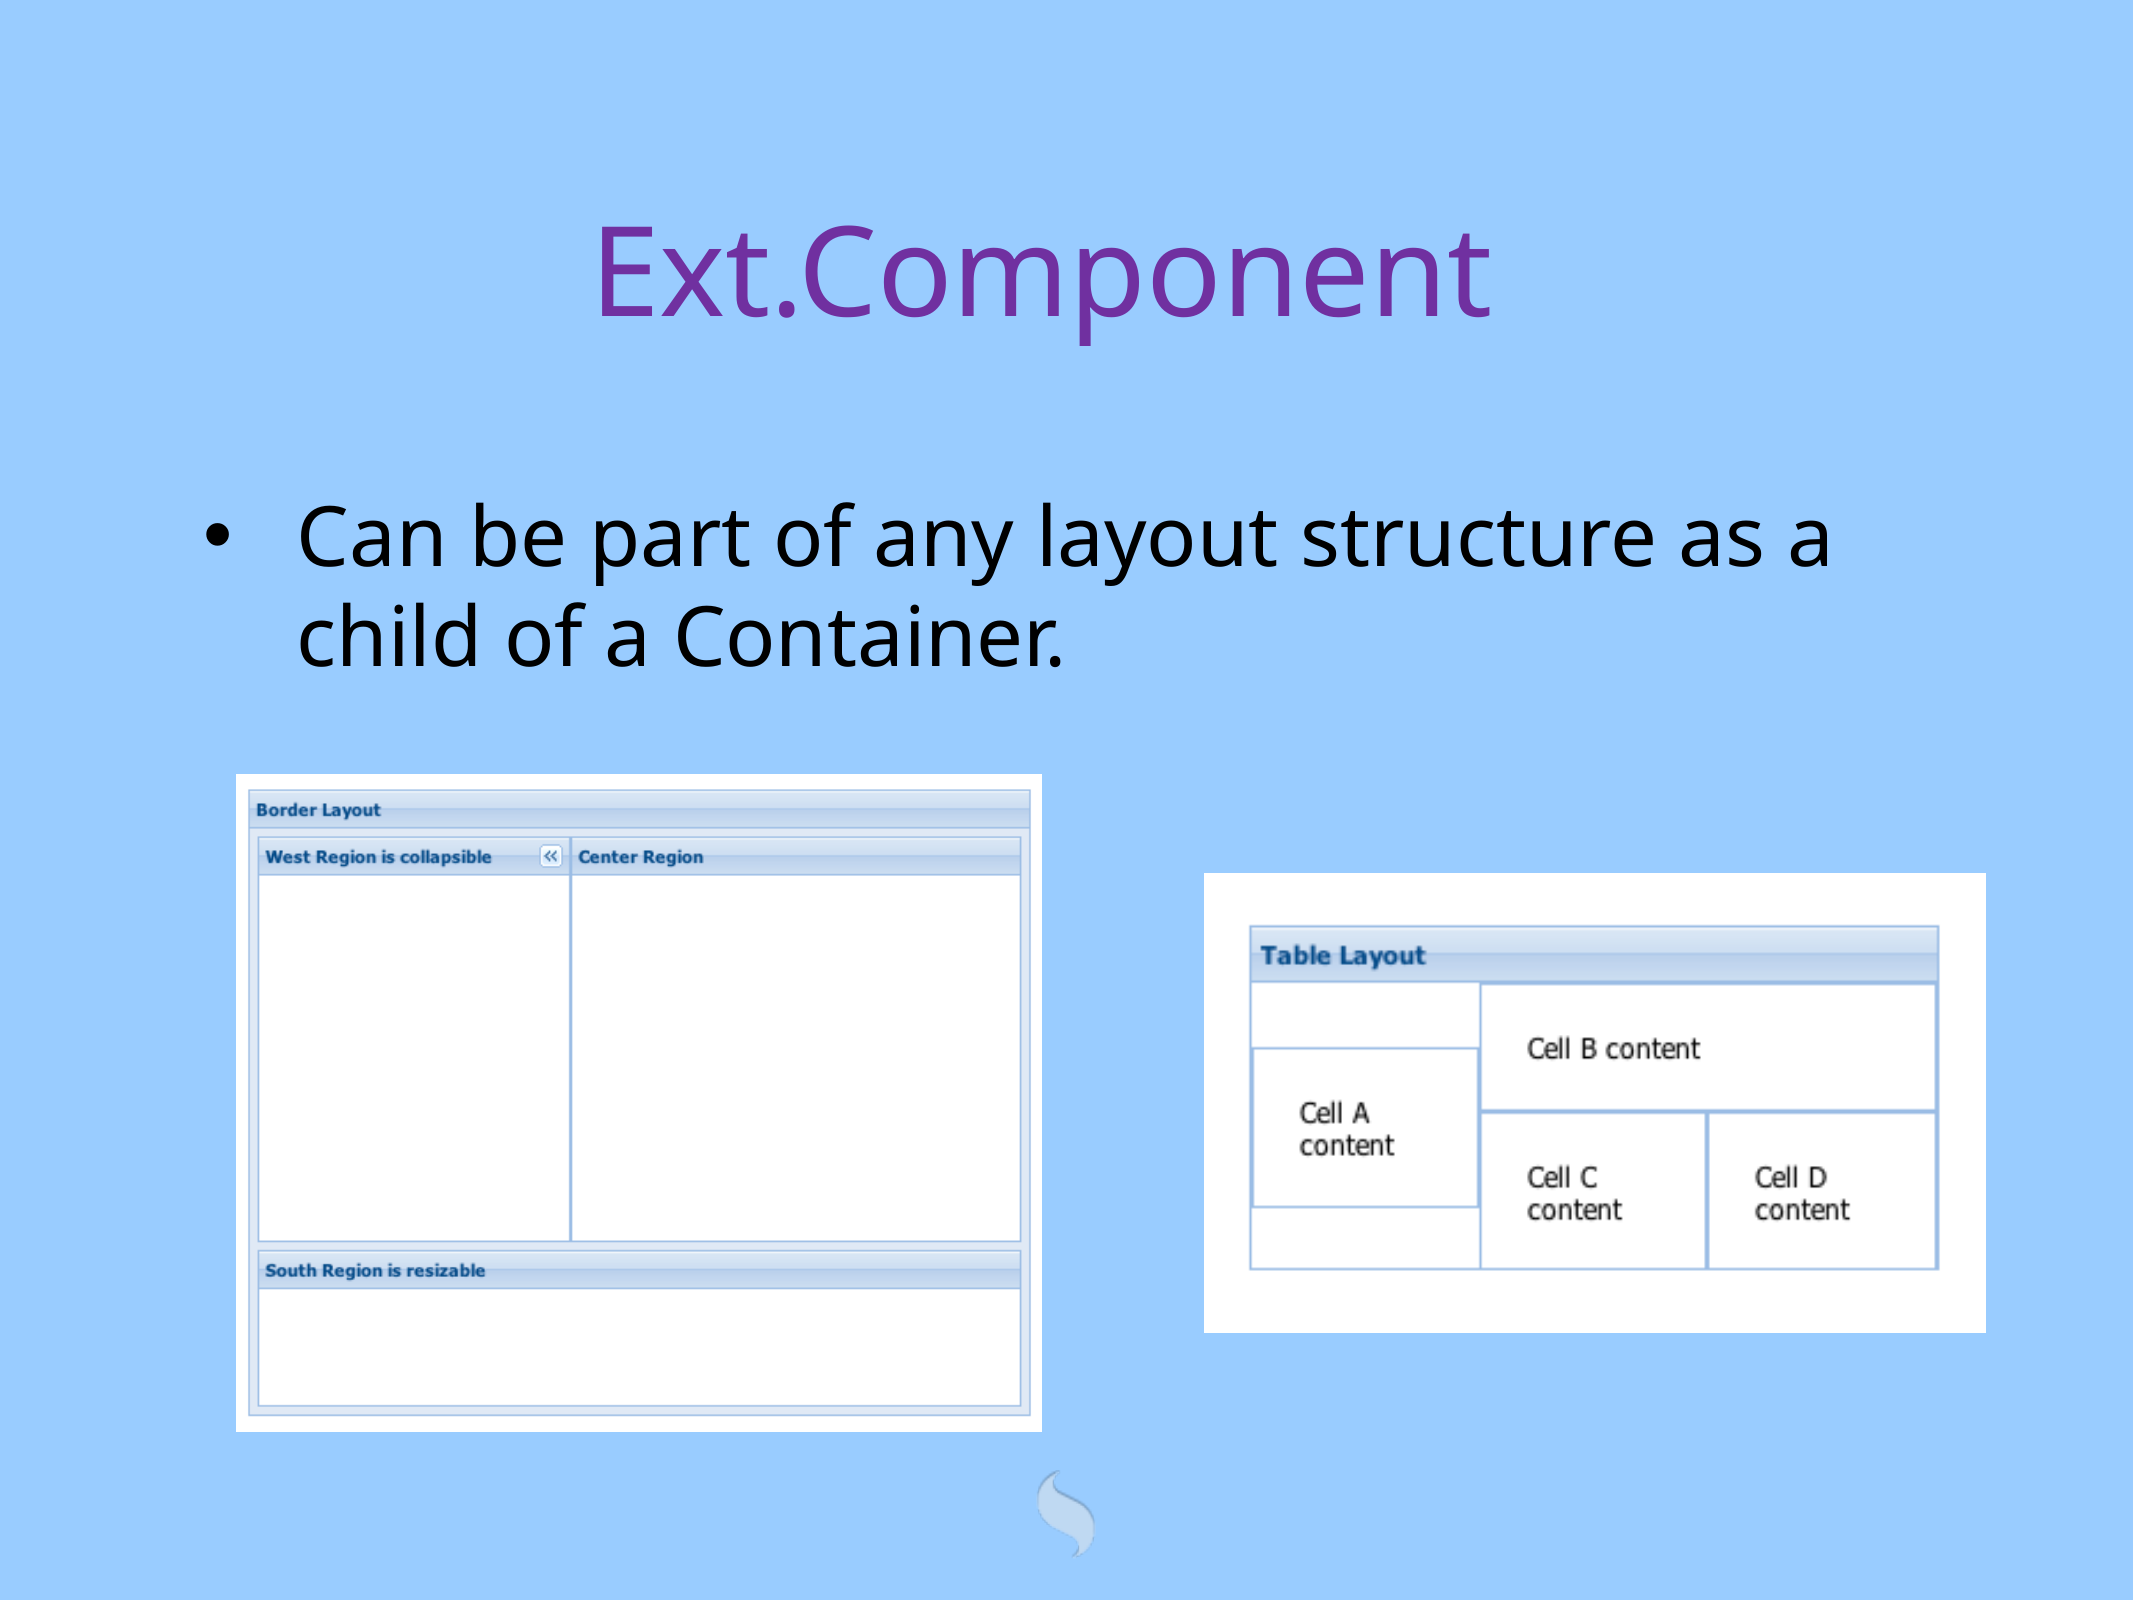

Ext.Component
Can be part of any layout structure as a child of a Container.